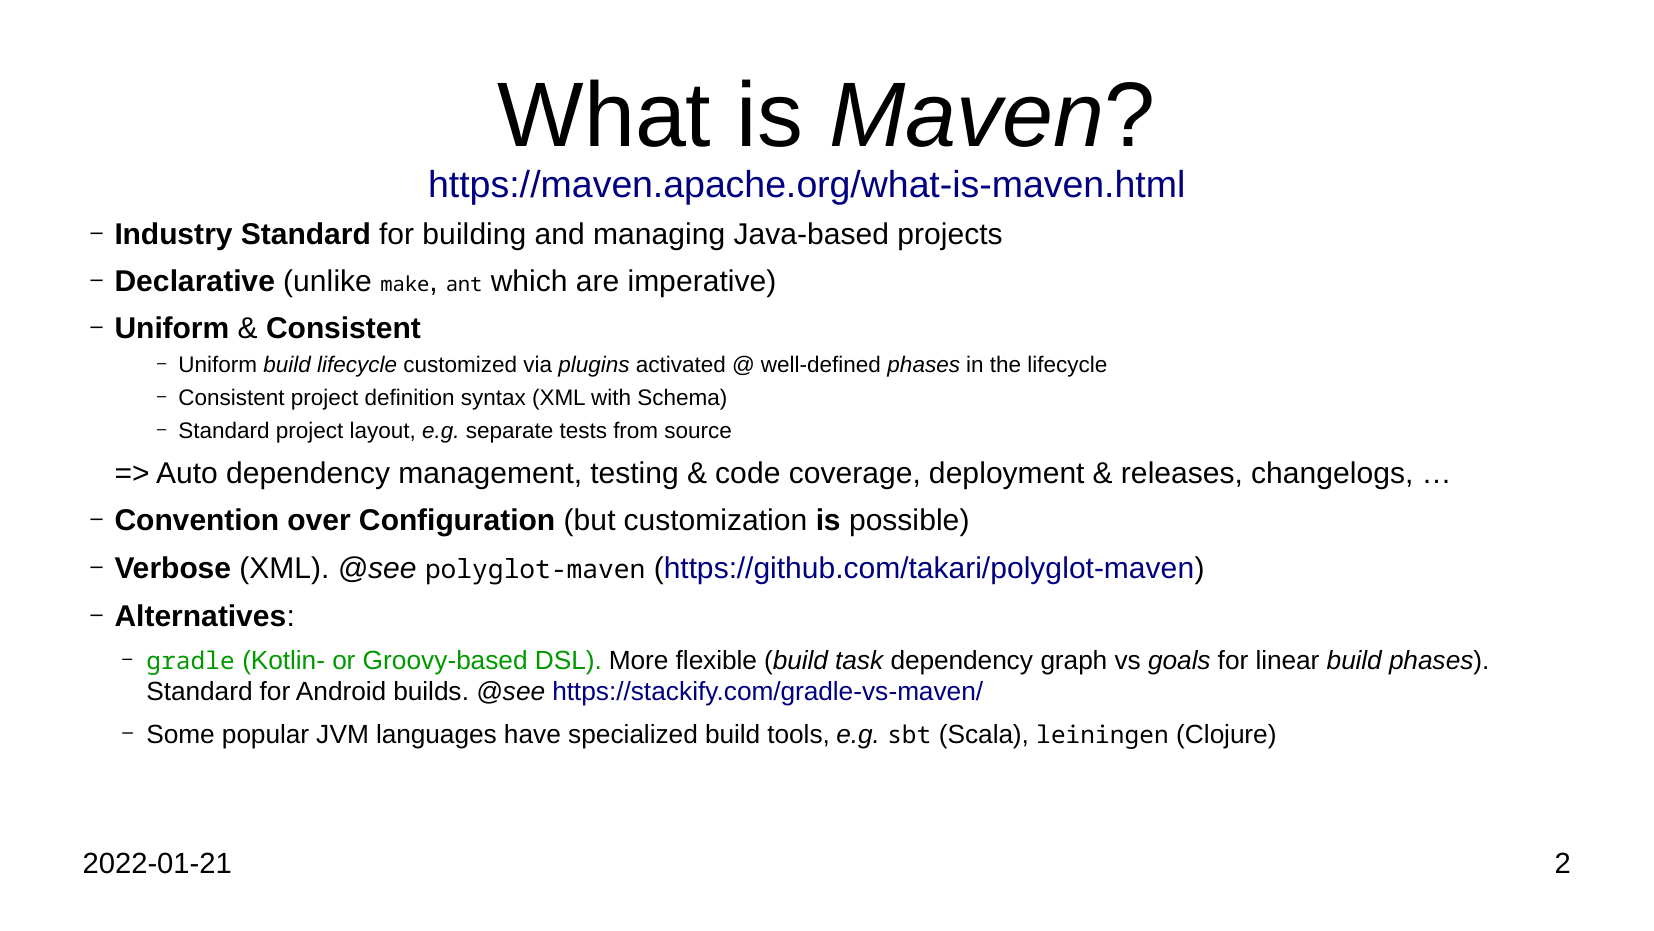

# What is Maven?
https://maven.apache.org/what-is-maven.html
Industry Standard for building and managing Java-based projects
Declarative (unlike make, ant which are imperative)
Uniform & Consistent
Uniform build lifecycle customized via plugins activated @ well-defined phases in the lifecycle
Consistent project definition syntax (XML with Schema)
Standard project layout, e.g. separate tests from source
=> Auto dependency management, testing & code coverage, deployment & releases, changelogs, …
Convention over Configuration (but customization is possible)
Verbose (XML). @see polyglot-maven (https://github.com/takari/polyglot-maven)
Alternatives:
gradle (Kotlin- or Groovy-based DSL). More flexible (build task dependency graph vs goals for linear build phases).
Standard for Android builds. @see https://stackify.com/gradle-vs-maven/
Some popular JVM languages have specialized build tools, e.g. sbt (Scala), leiningen (Clojure)
2022-01-21
2